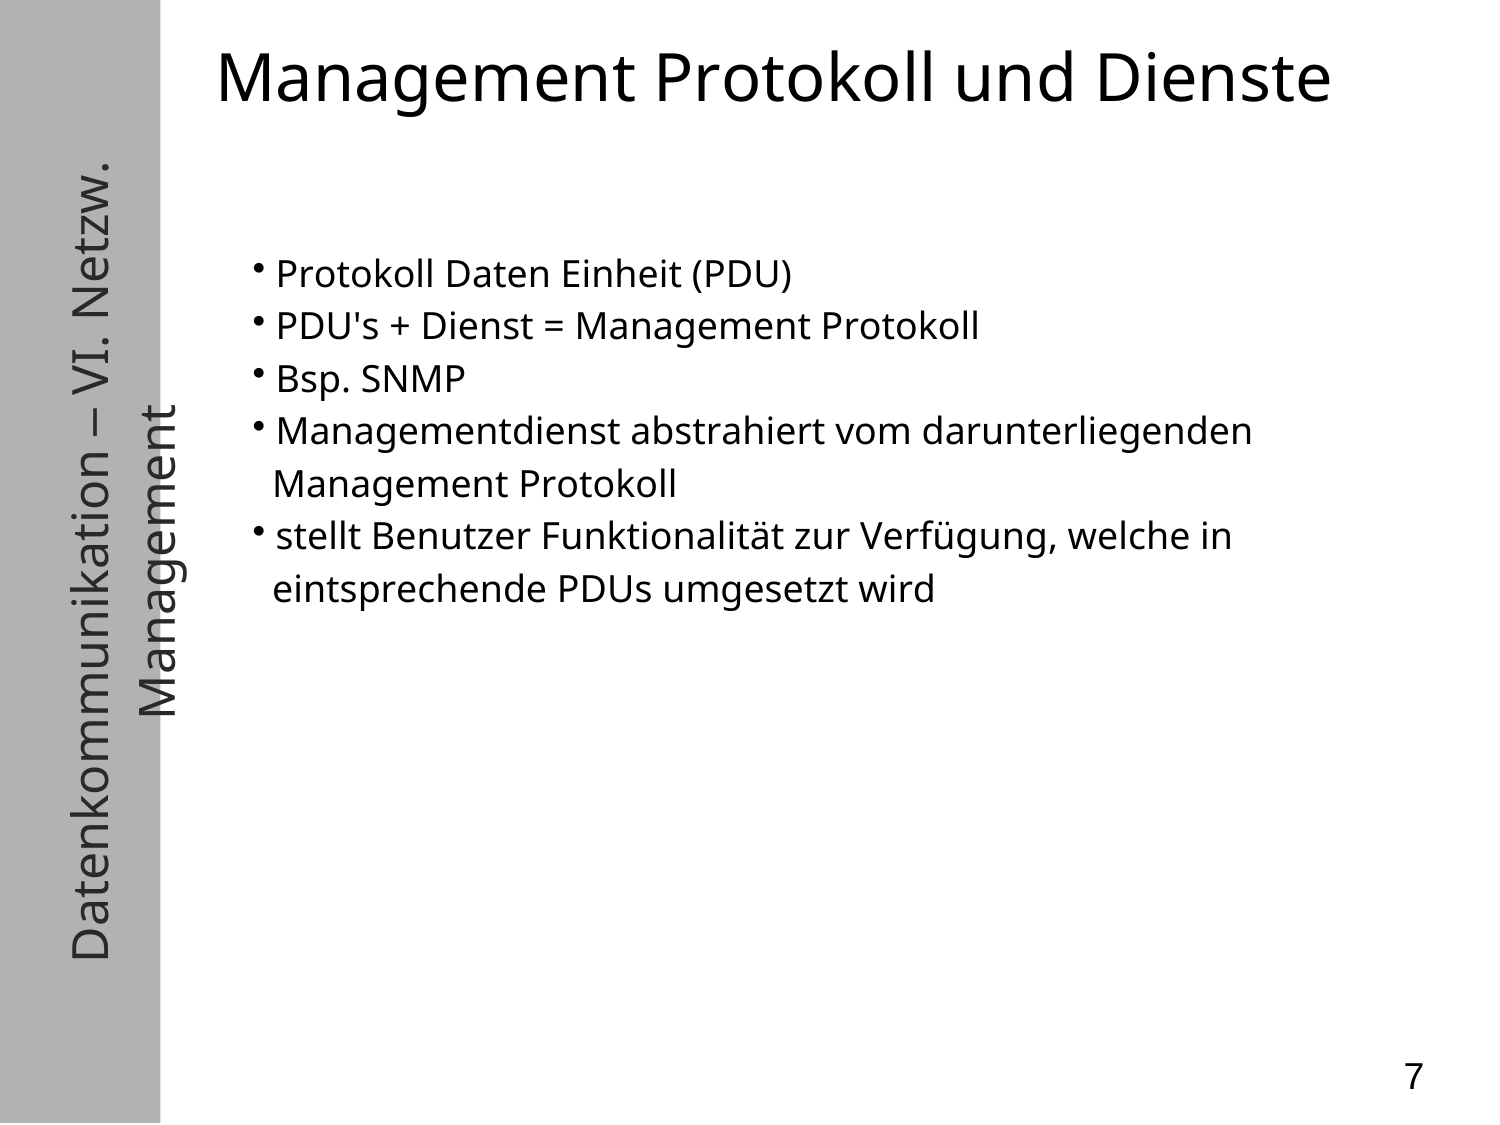

Management Protokoll und Dienste
 Protokoll Daten Einheit (PDU)
 PDU's + Dienst = Management Protokoll
 Bsp. SNMP
 Managementdienst abstrahiert vom darunterliegenden
 Management Protokoll
 stellt Benutzer Funktionalität zur Verfügung, welche in
 eintsprechende PDUs umgesetzt wird
Datenkommunikation – VI. Netzw. Management